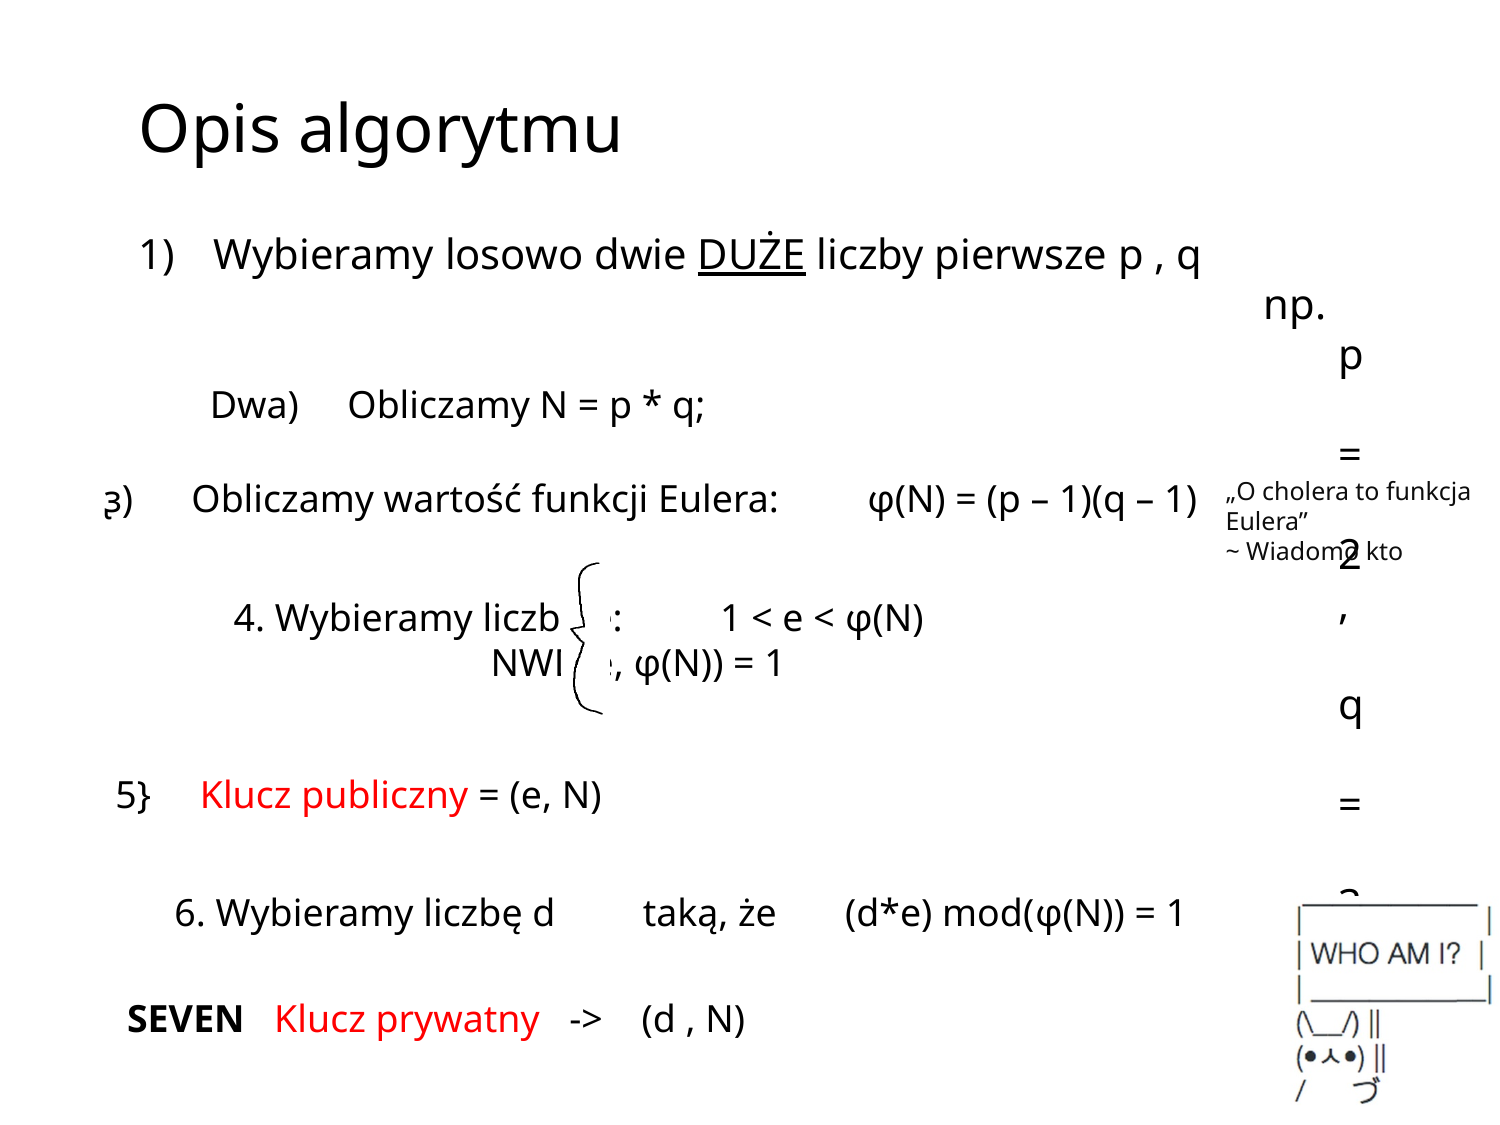

Opis algorytmu
Wybieramy losowo dwie DUŻE liczby pierwsze p , q
np. p = 2, q = 3
Dwa) Obliczamy N = p * q;
ᶔ) Obliczamy wartość funkcji Eulera: φ(N) = (p – 1)(q – 1)
„O cholera to funkcja Eulera”
~ Wiadomo kto
4. Wybieramy liczbę e: 1 < e < φ(N)
		 NWD(e, φ(N)) = 1
5} Klucz publiczny = (e, N)
6. Wybieramy liczbę d taką, że (d*e) mod(φ(N)) = 1
SEVEN Klucz prywatny -> (d , N)